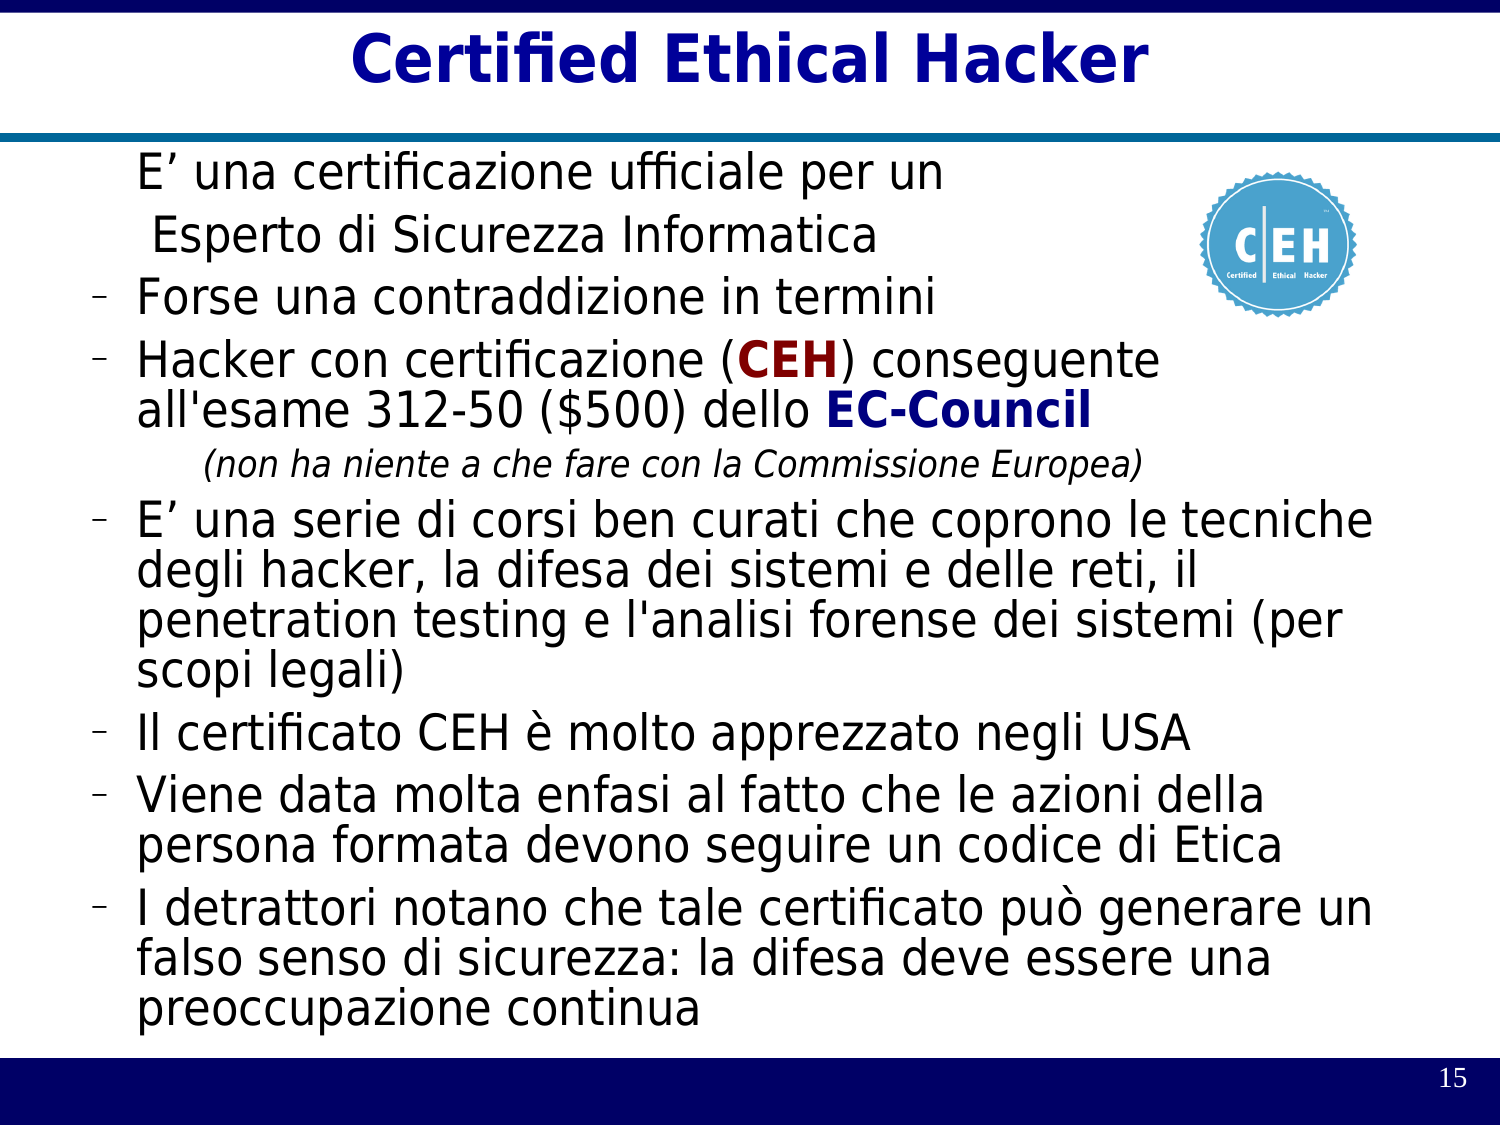

# Certified Ethical Hacker
E’ una certificazione ufficiale per un
 Esperto di Sicurezza Informatica
Forse una contraddizione in termini
Hacker con certificazione (CEH) conseguente all'esame 312-50 ($500) dello EC-Council
(non ha niente a che fare con la Commissione Europea)
E’ una serie di corsi ben curati che coprono le tecniche degli hacker, la difesa dei sistemi e delle reti, il penetration testing e l'analisi forense dei sistemi (per scopi legali)
Il certificato CEH è molto apprezzato negli USA
Viene data molta enfasi al fatto che le azioni della persona formata devono seguire un codice di Etica
I detrattori notano che tale certificato può generare un falso senso di sicurezza: la difesa deve essere una preoccupazione continua